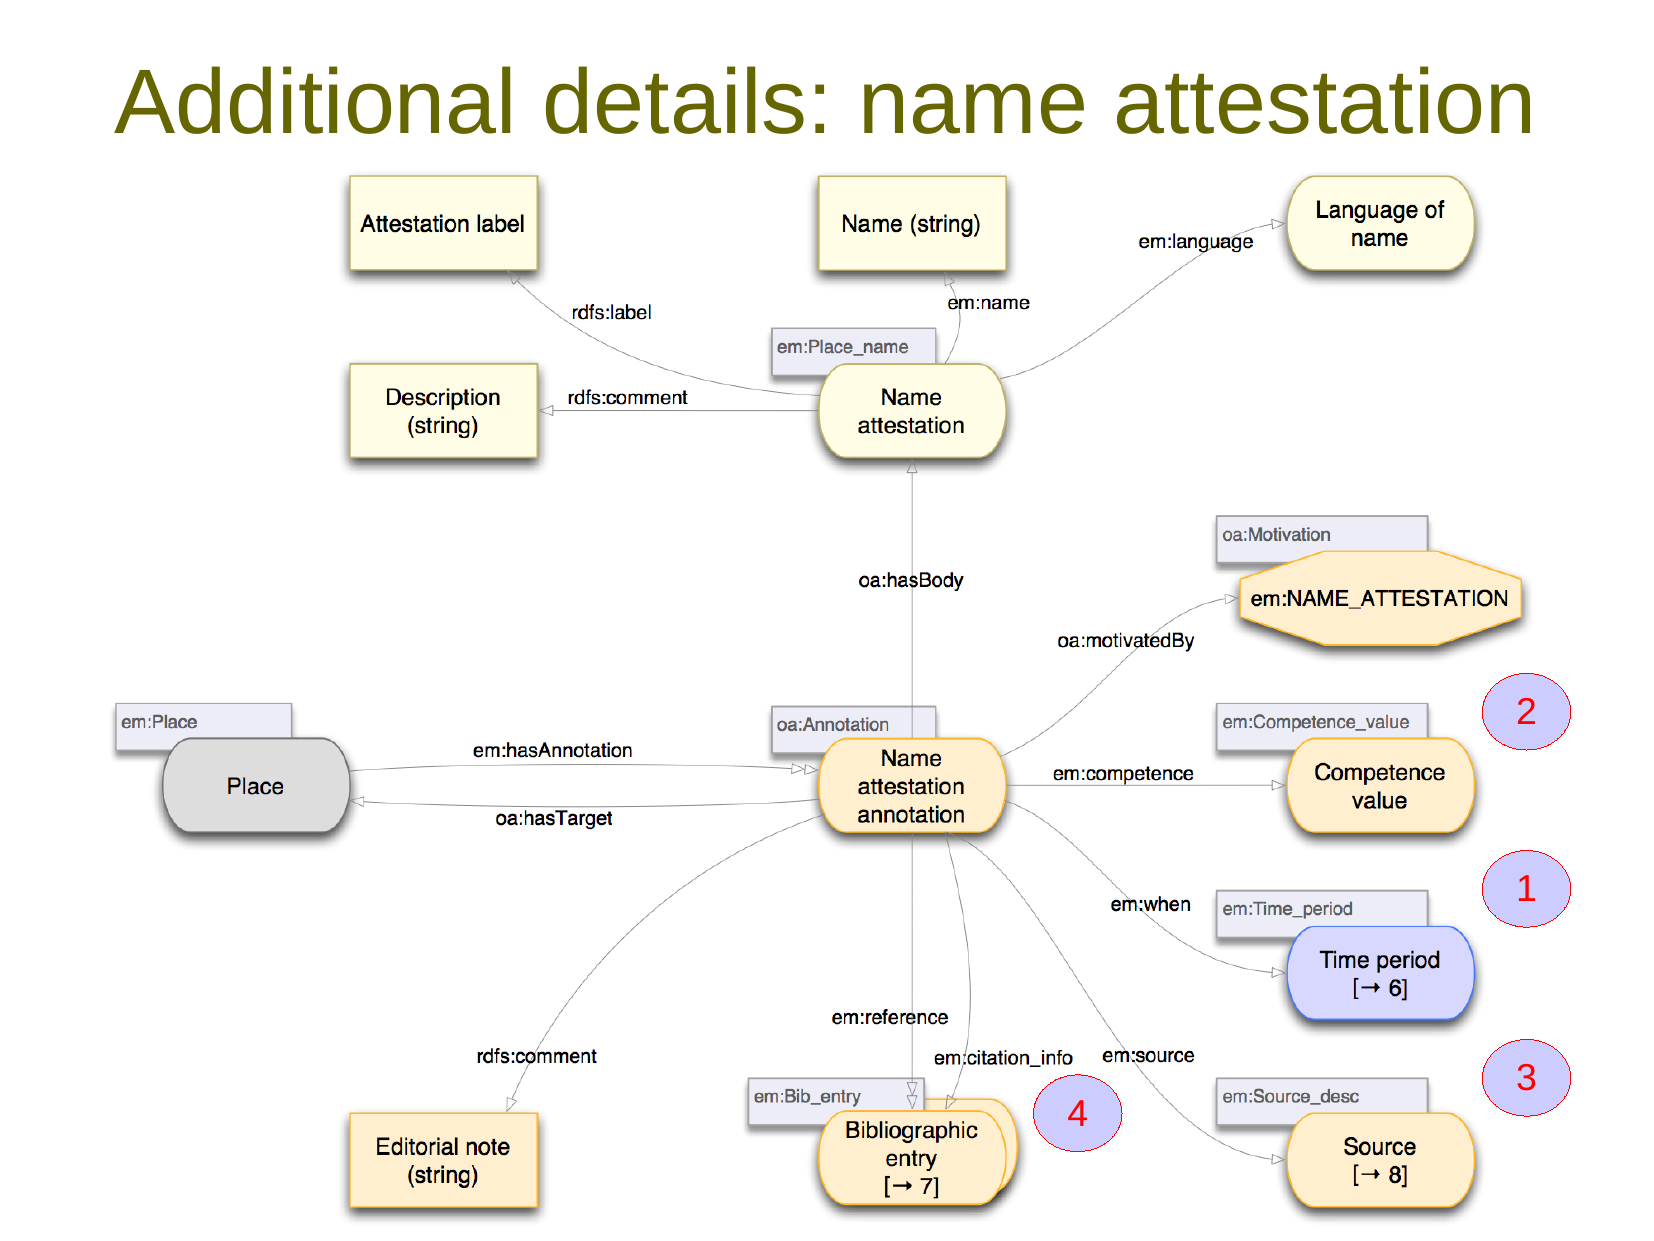

# Additional details: name attestation
2
1
3
4